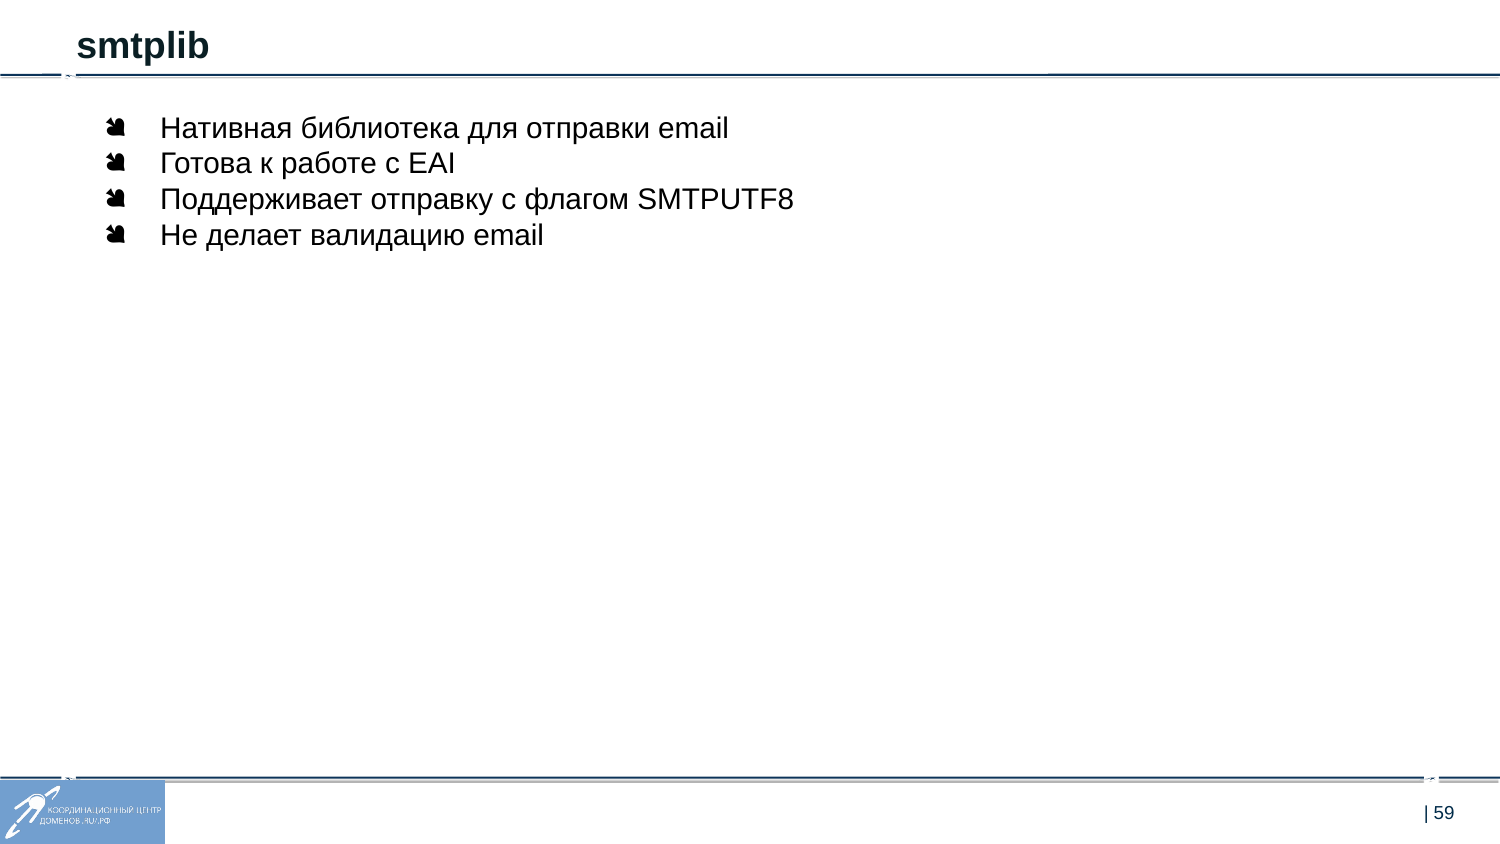

# smtplib
Нативная библиотека для отправки email
Готова к работе с EAI
Поддерживает отправку с флагом SMTPUTF8
Не делает валидацию email